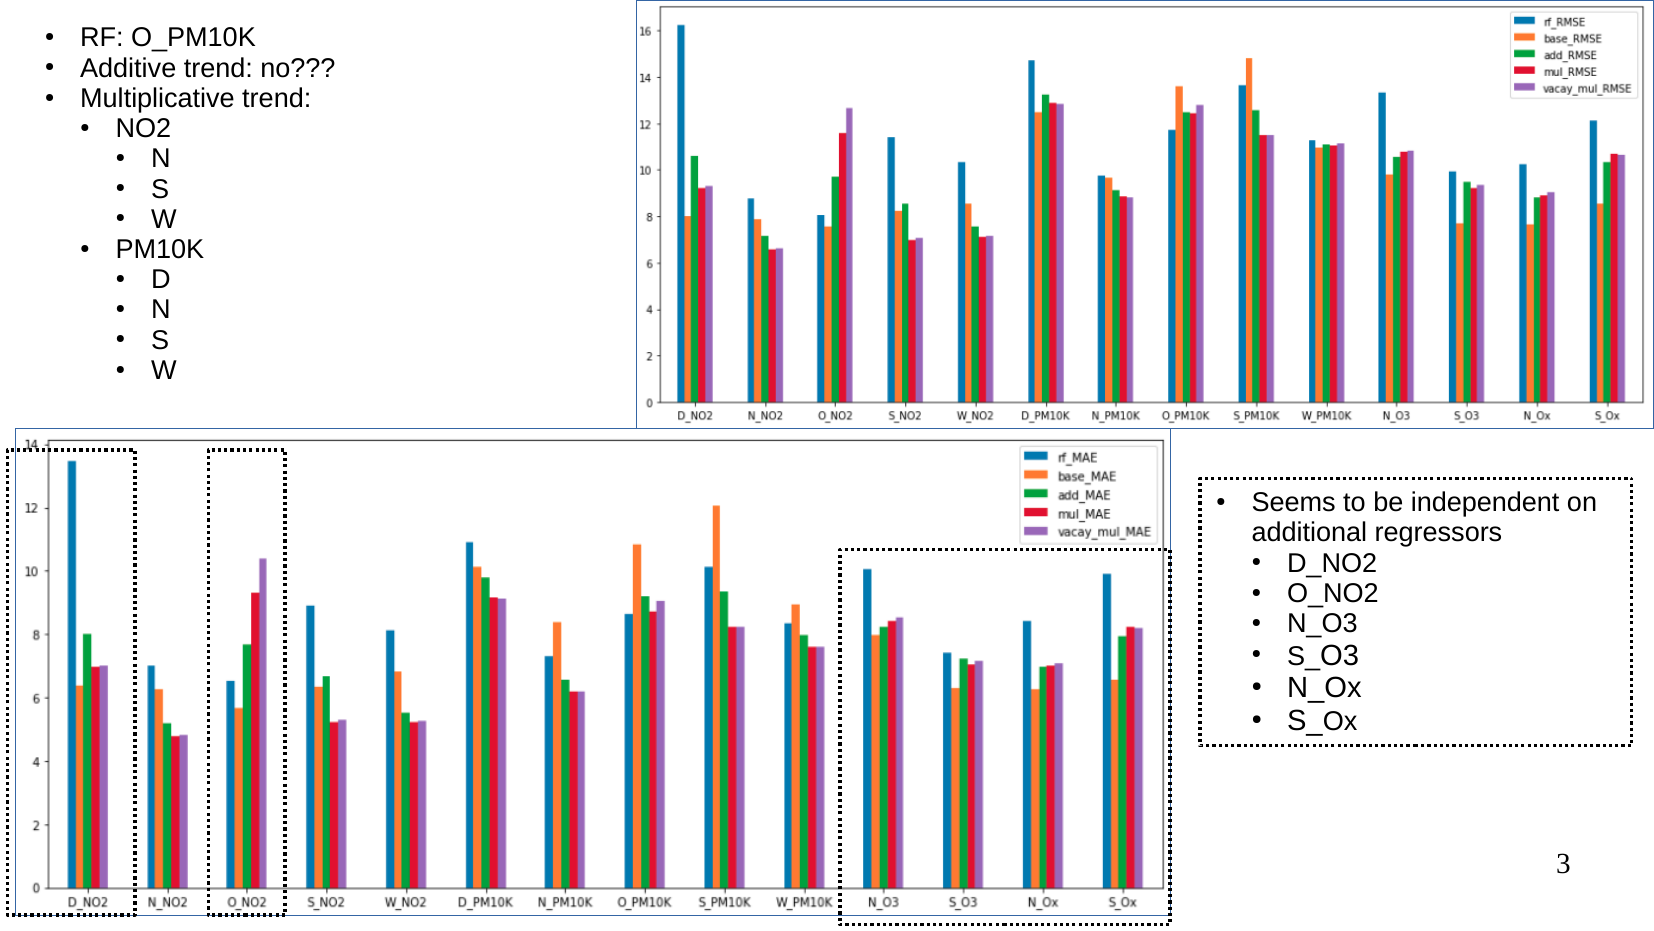

RF: O_PM10K
Additive trend: no???
Multiplicative trend:
NO2
N
S
W
PM10K
D
N
S
W
Seems to be independent on additional regressors
D_NO2
O_NO2
N_O3
S_O3
N_Ox
S_Ox
3